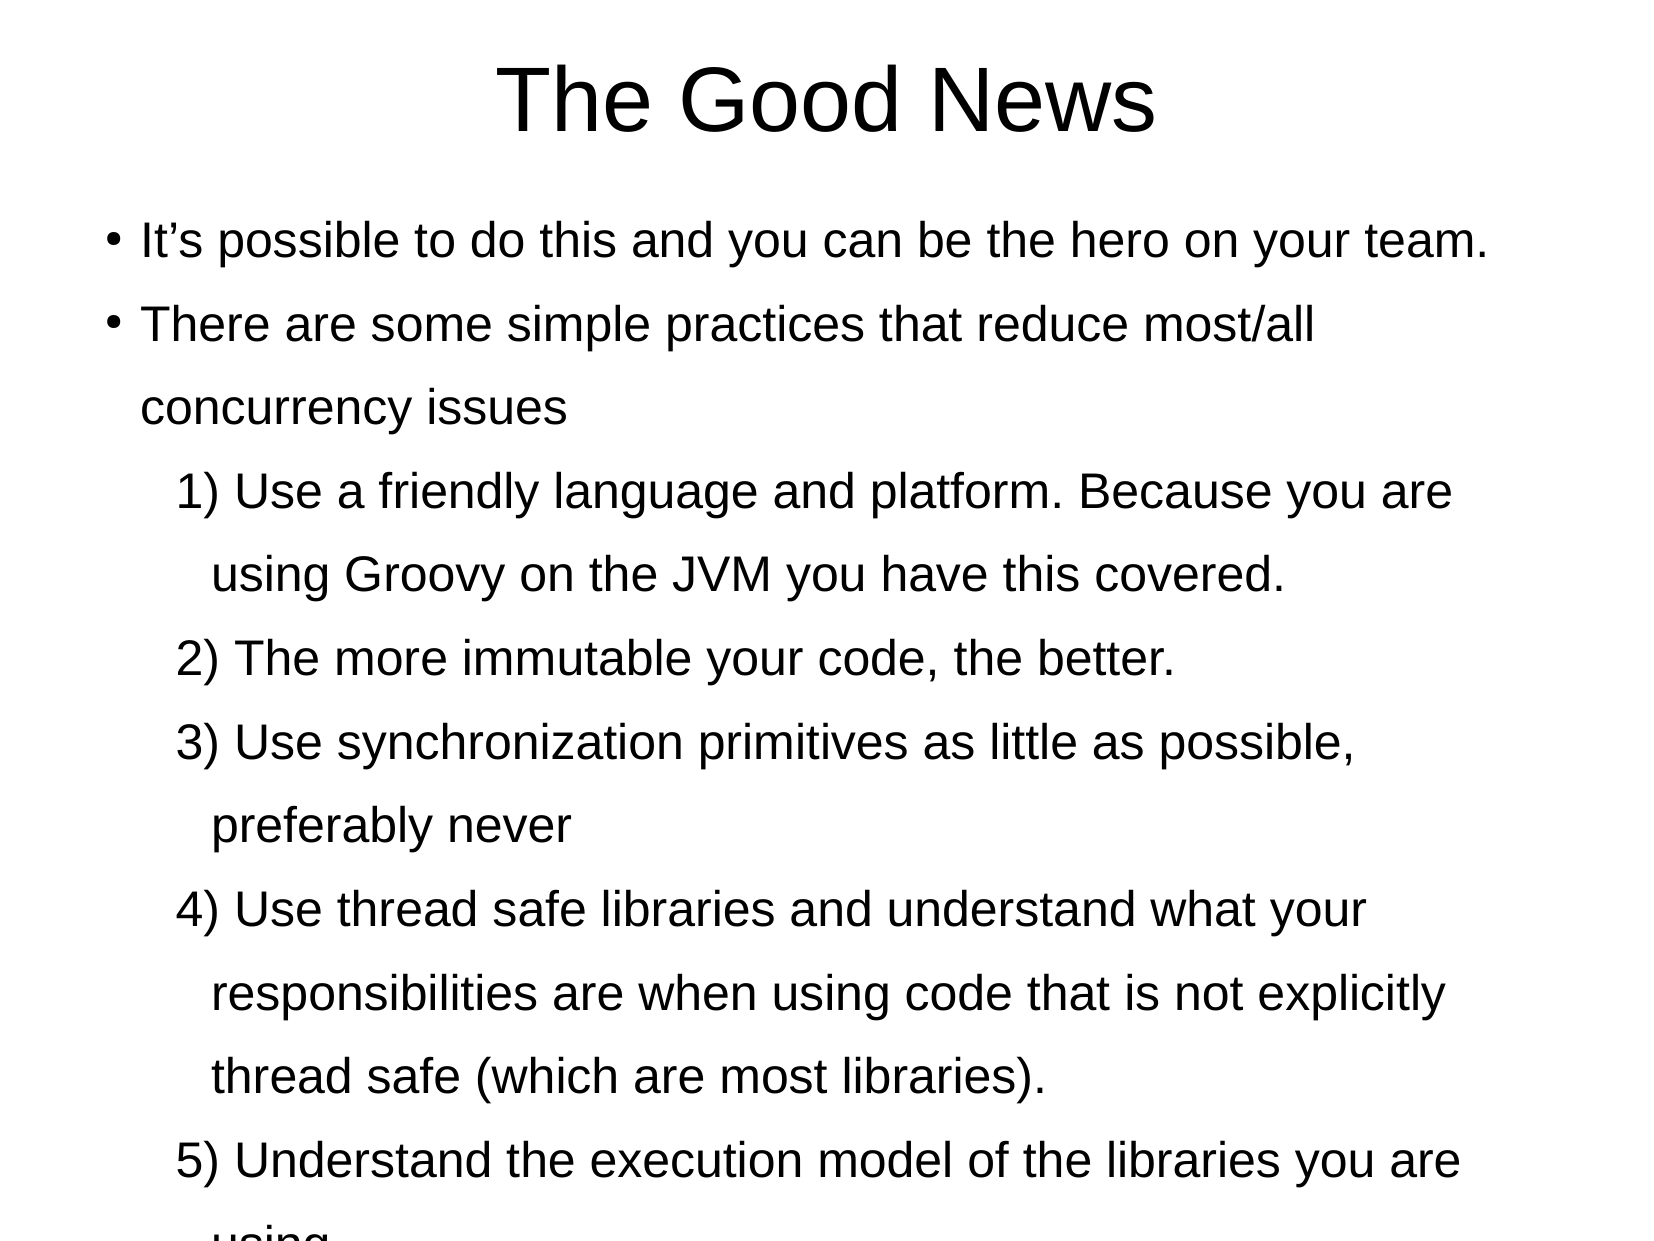

# The Good News
It’s possible to do this and you can be the hero on your team.
There are some simple practices that reduce most/all concurrency issues
 Use a friendly language and platform. Because you are using Groovy on the JVM you have this covered.
 The more immutable your code, the better.
 Use synchronization primitives as little as possible, preferably never
 Use thread safe libraries and understand what your responsibilities are when using code that is not explicitly thread safe (which are most libraries).
 Understand the execution model of the libraries you are using.
 Match the execution model to the problem you are solving. For example I/O heavy code doesn’t play well with Java Streams. Fine grained computationally intensive code doesn’t play well with GPars actors.